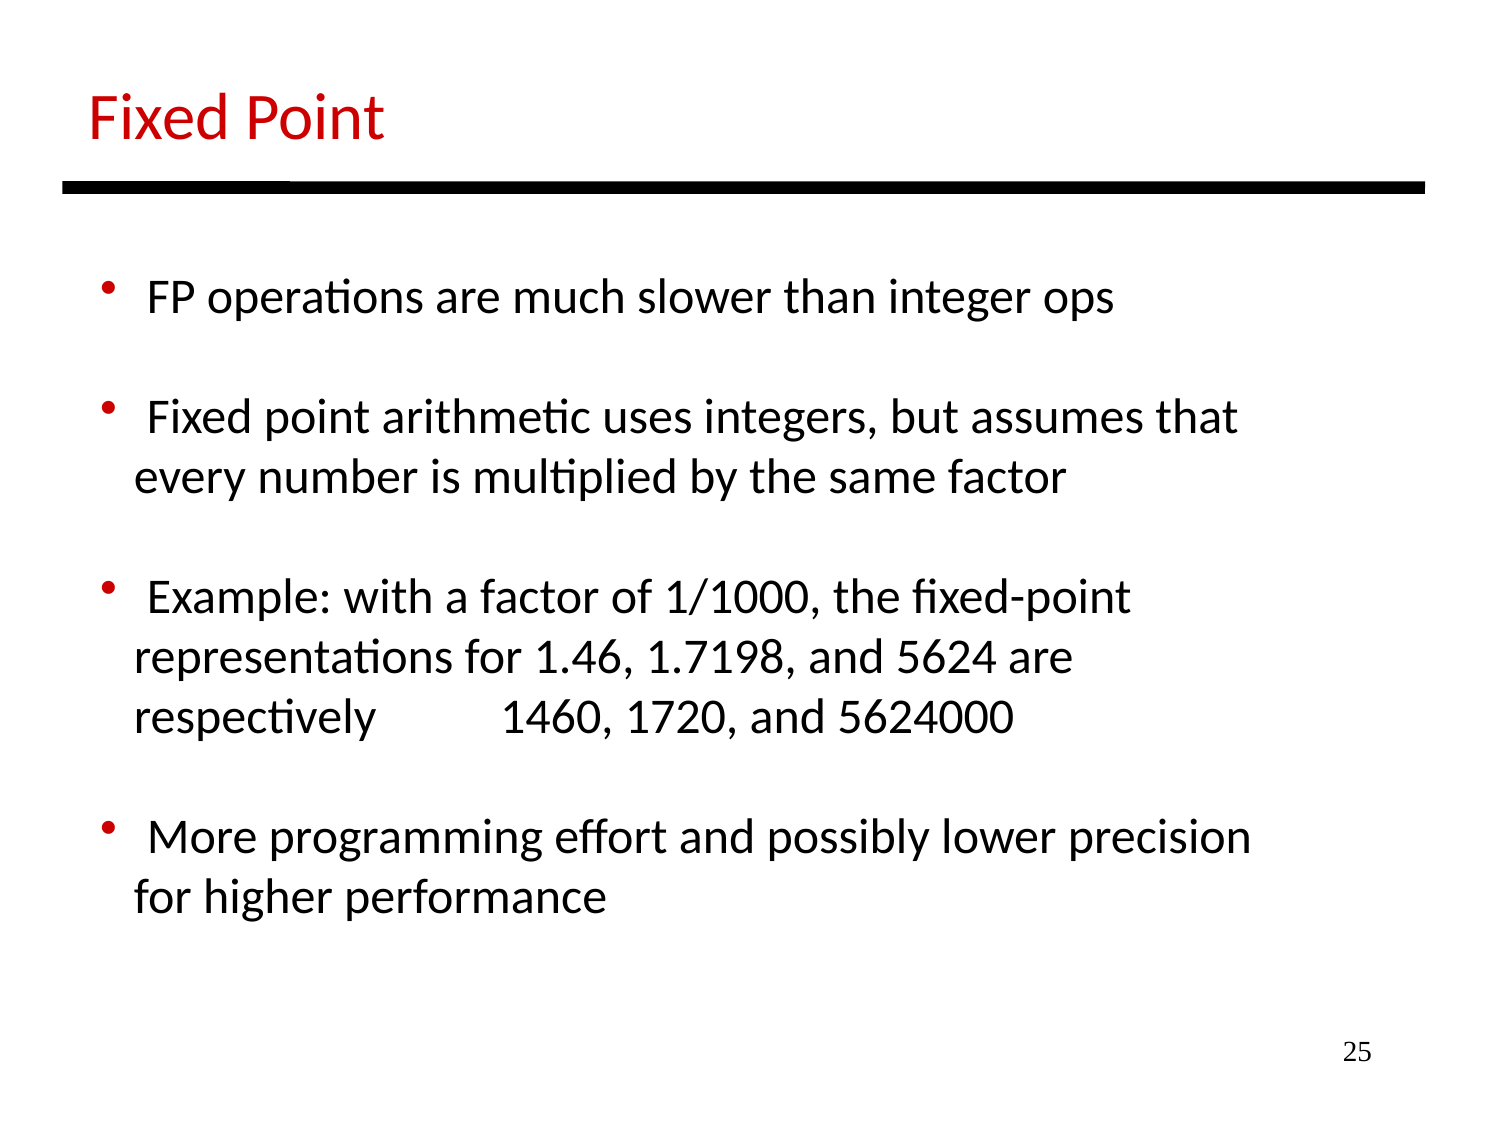

Fixed Point
 FP operations are much slower than integer ops
 Fixed point arithmetic uses integers, but assumes that
 every number is multiplied by the same factor
 Example: with a factor of 1/1000, the fixed-point
 representations for 1.46, 1.7198, and 5624 are
 respectively 1460, 1720, and 5624000
 More programming effort and possibly lower precision
 for higher performance